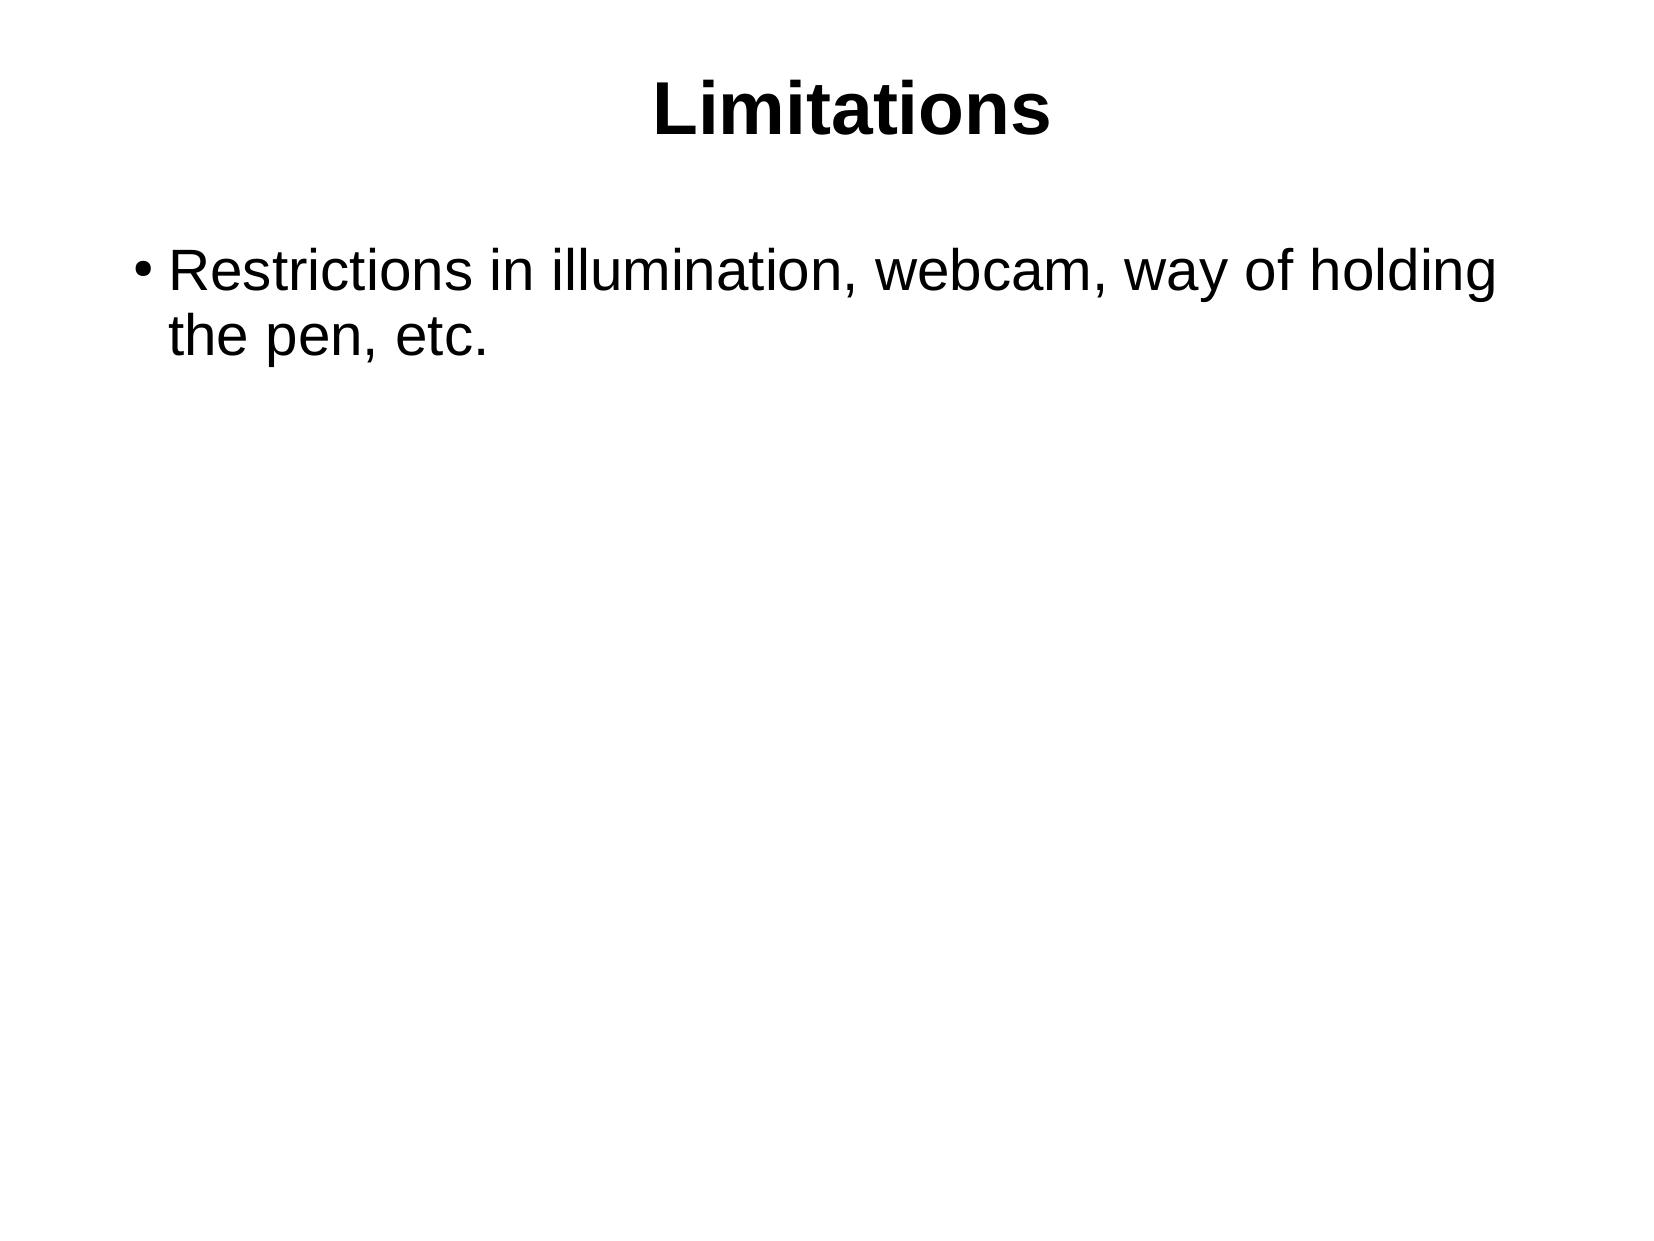

Limitations
Restrictions in illumination, webcam, way of holding
the pen, etc.